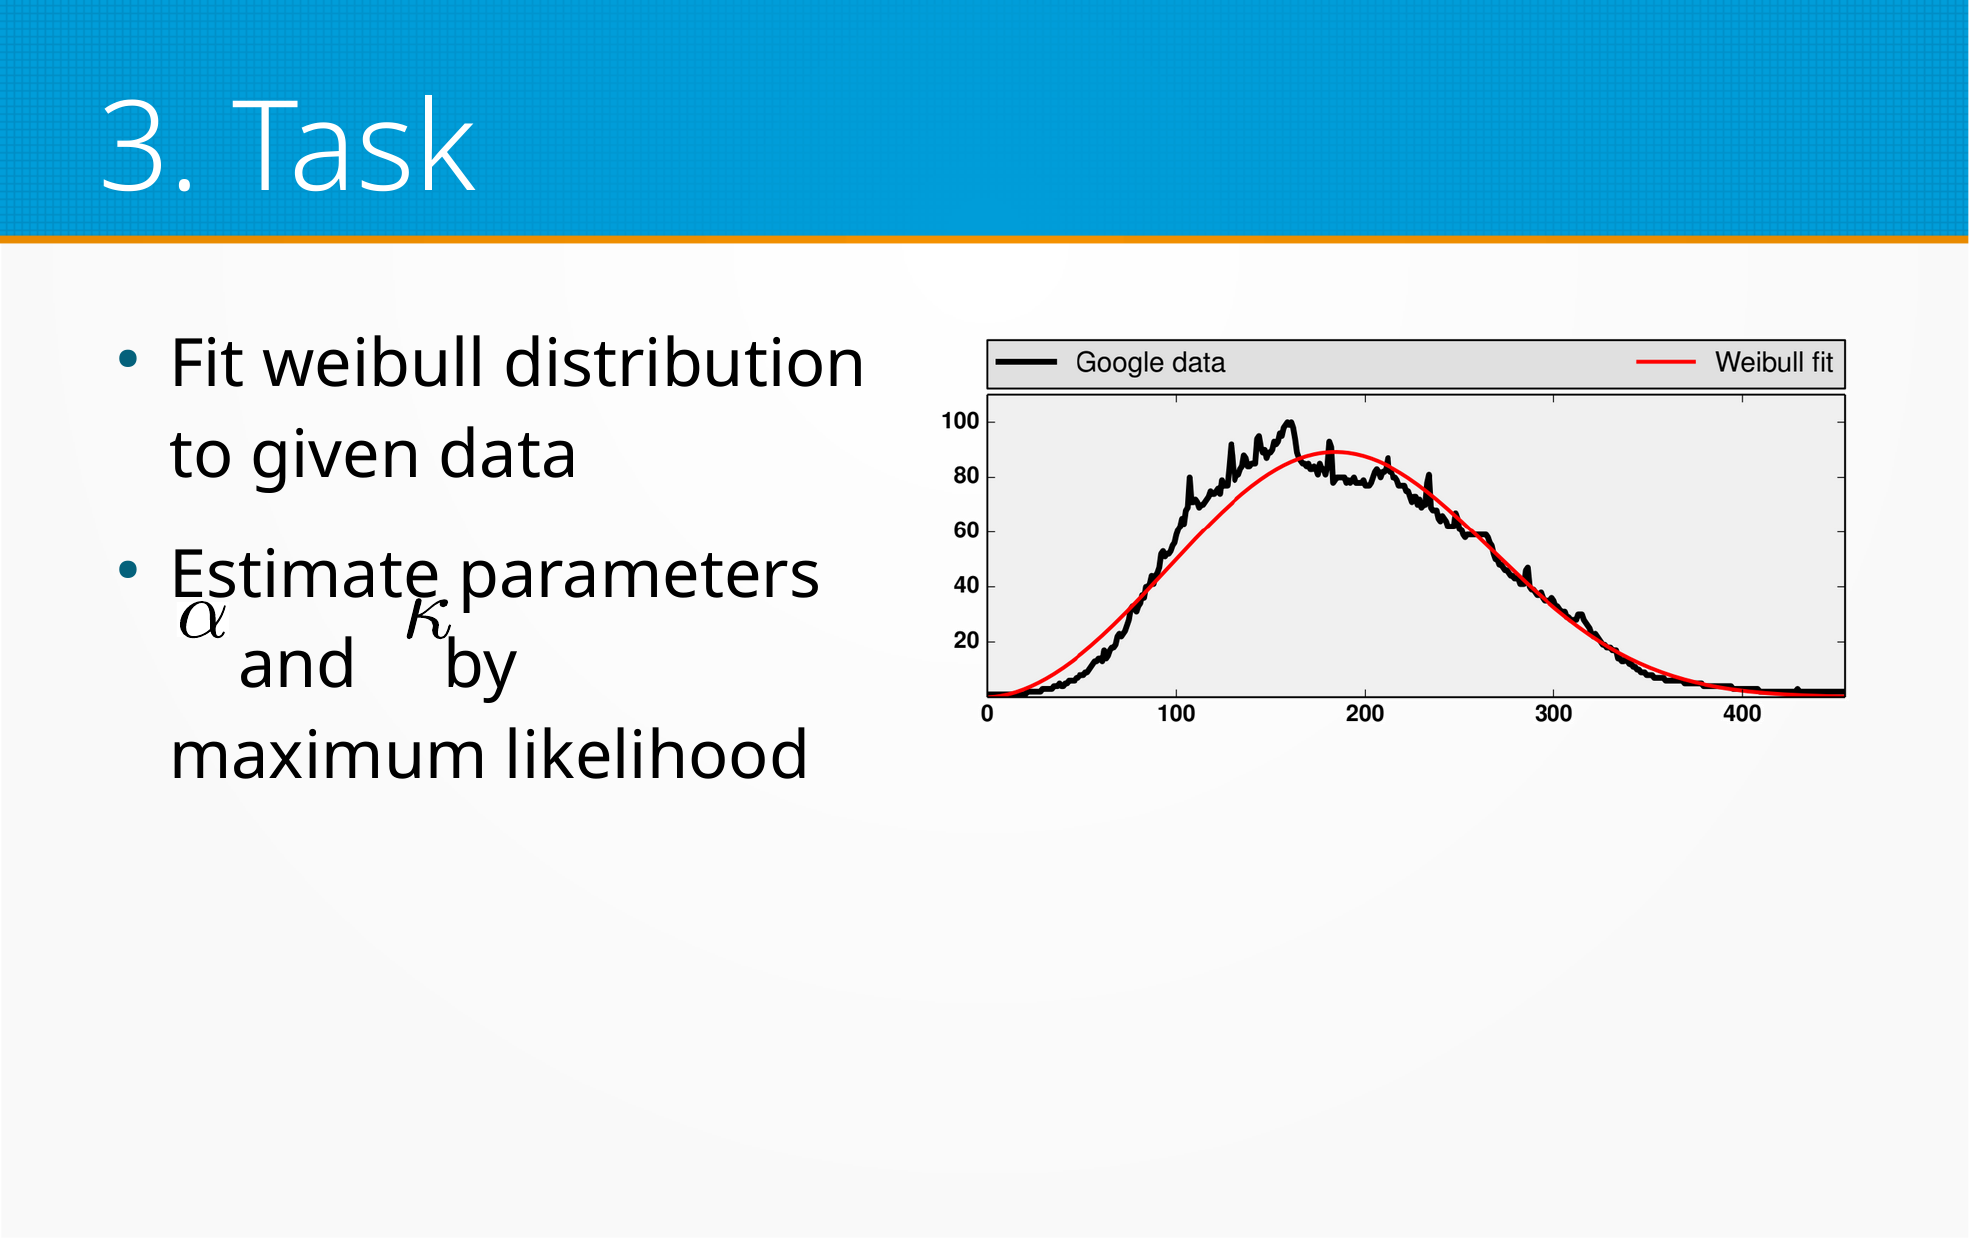

# 3. Task
Fit weibull distribution
to given data
Estimate parameters
 and by
maximum likelihood